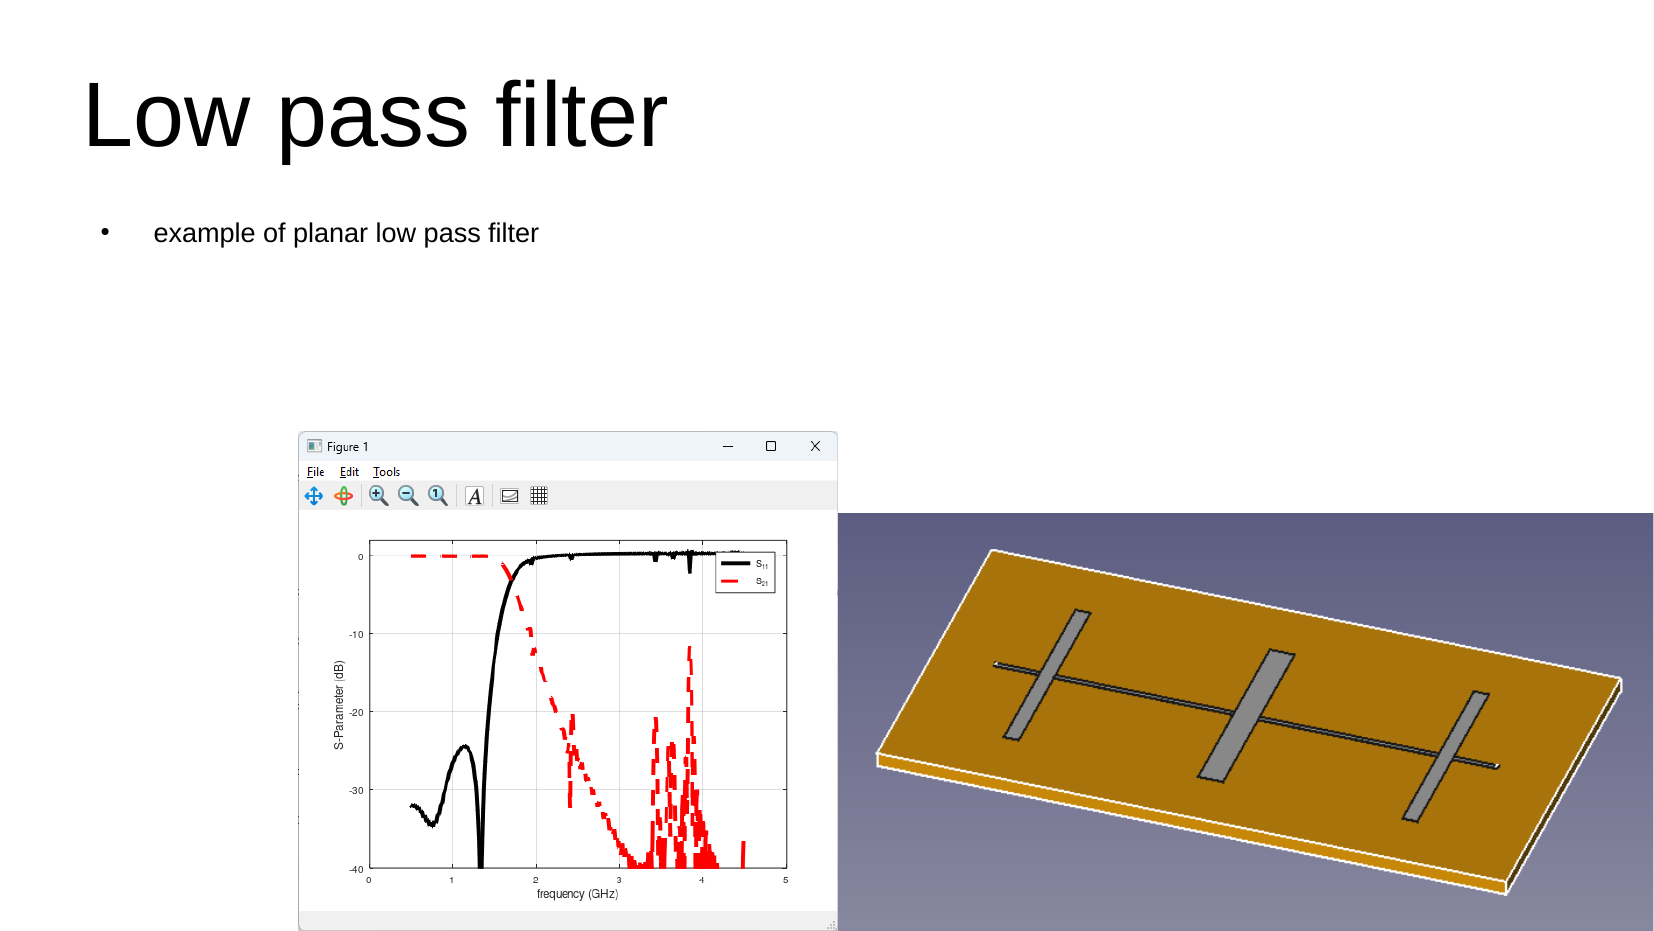

# Low pass filter
example of planar low pass filter